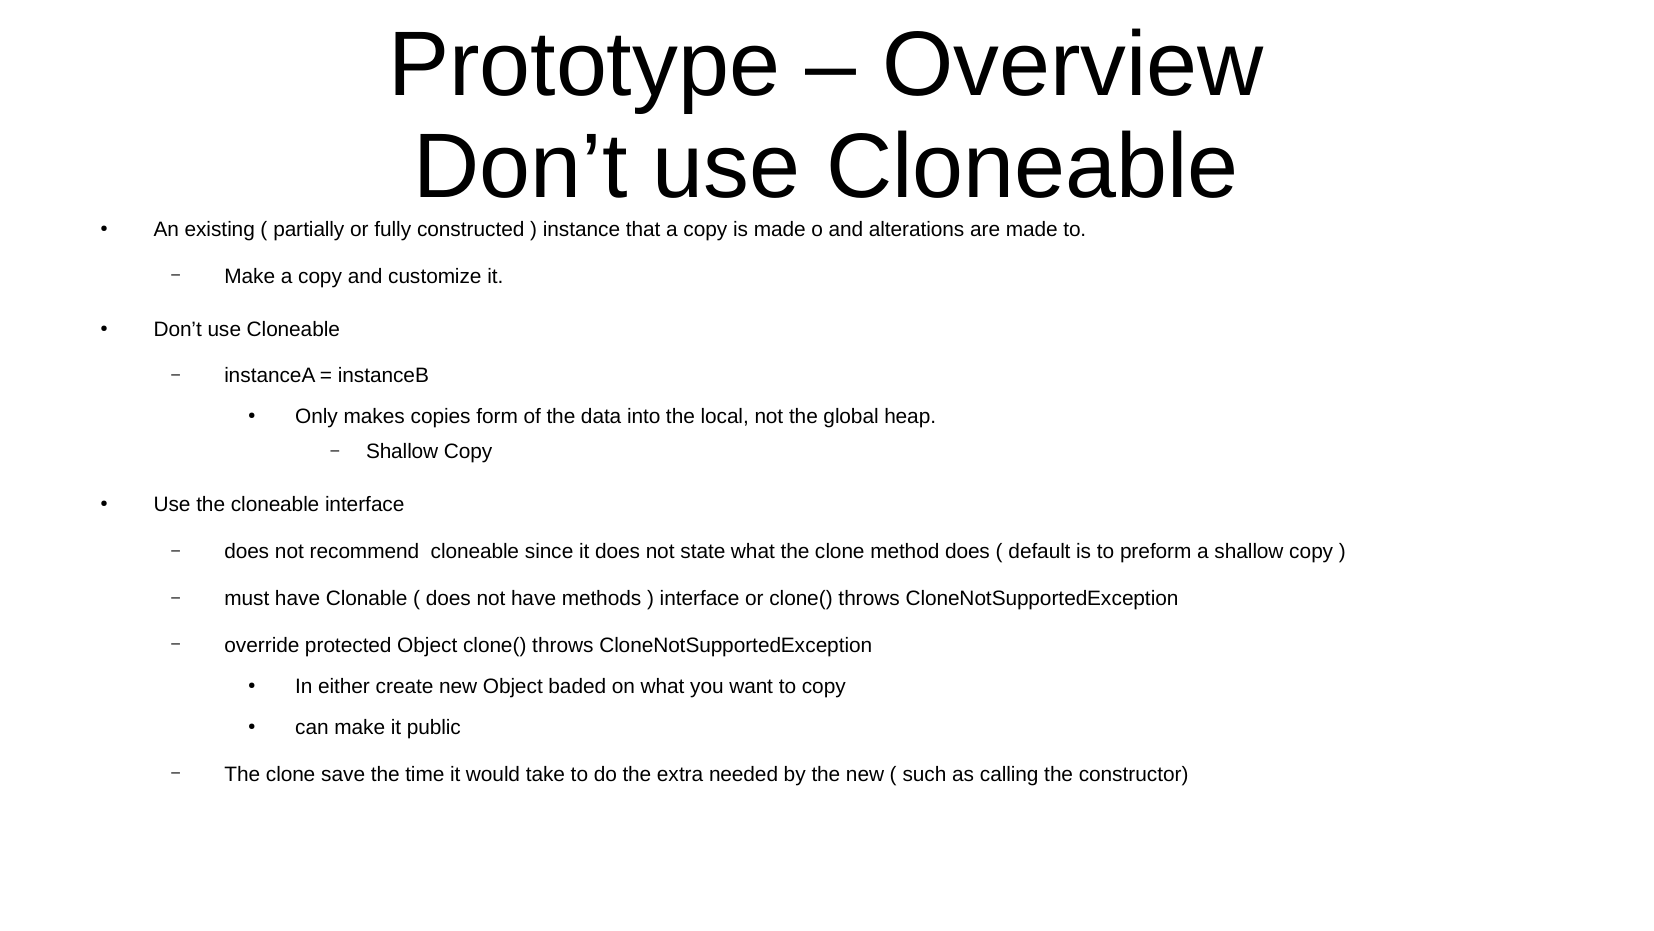

# Prototype – Overview Don’t use Cloneable
An existing ( partially or fully constructed ) instance that a copy is made o and alterations are made to.
Make a copy and customize it.
Don’t use Cloneable
instanceA = instanceB
Only makes copies form of the data into the local, not the global heap.
Shallow Copy
Use the cloneable interface
does not recommend cloneable since it does not state what the clone method does ( default is to preform a shallow copy )
must have Clonable ( does not have methods ) interface or clone() throws CloneNotSupportedException
override protected Object clone() throws CloneNotSupportedException
In either create new Object baded on what you want to copy
can make it public
The clone save the time it would take to do the extra needed by the new ( such as calling the constructor)